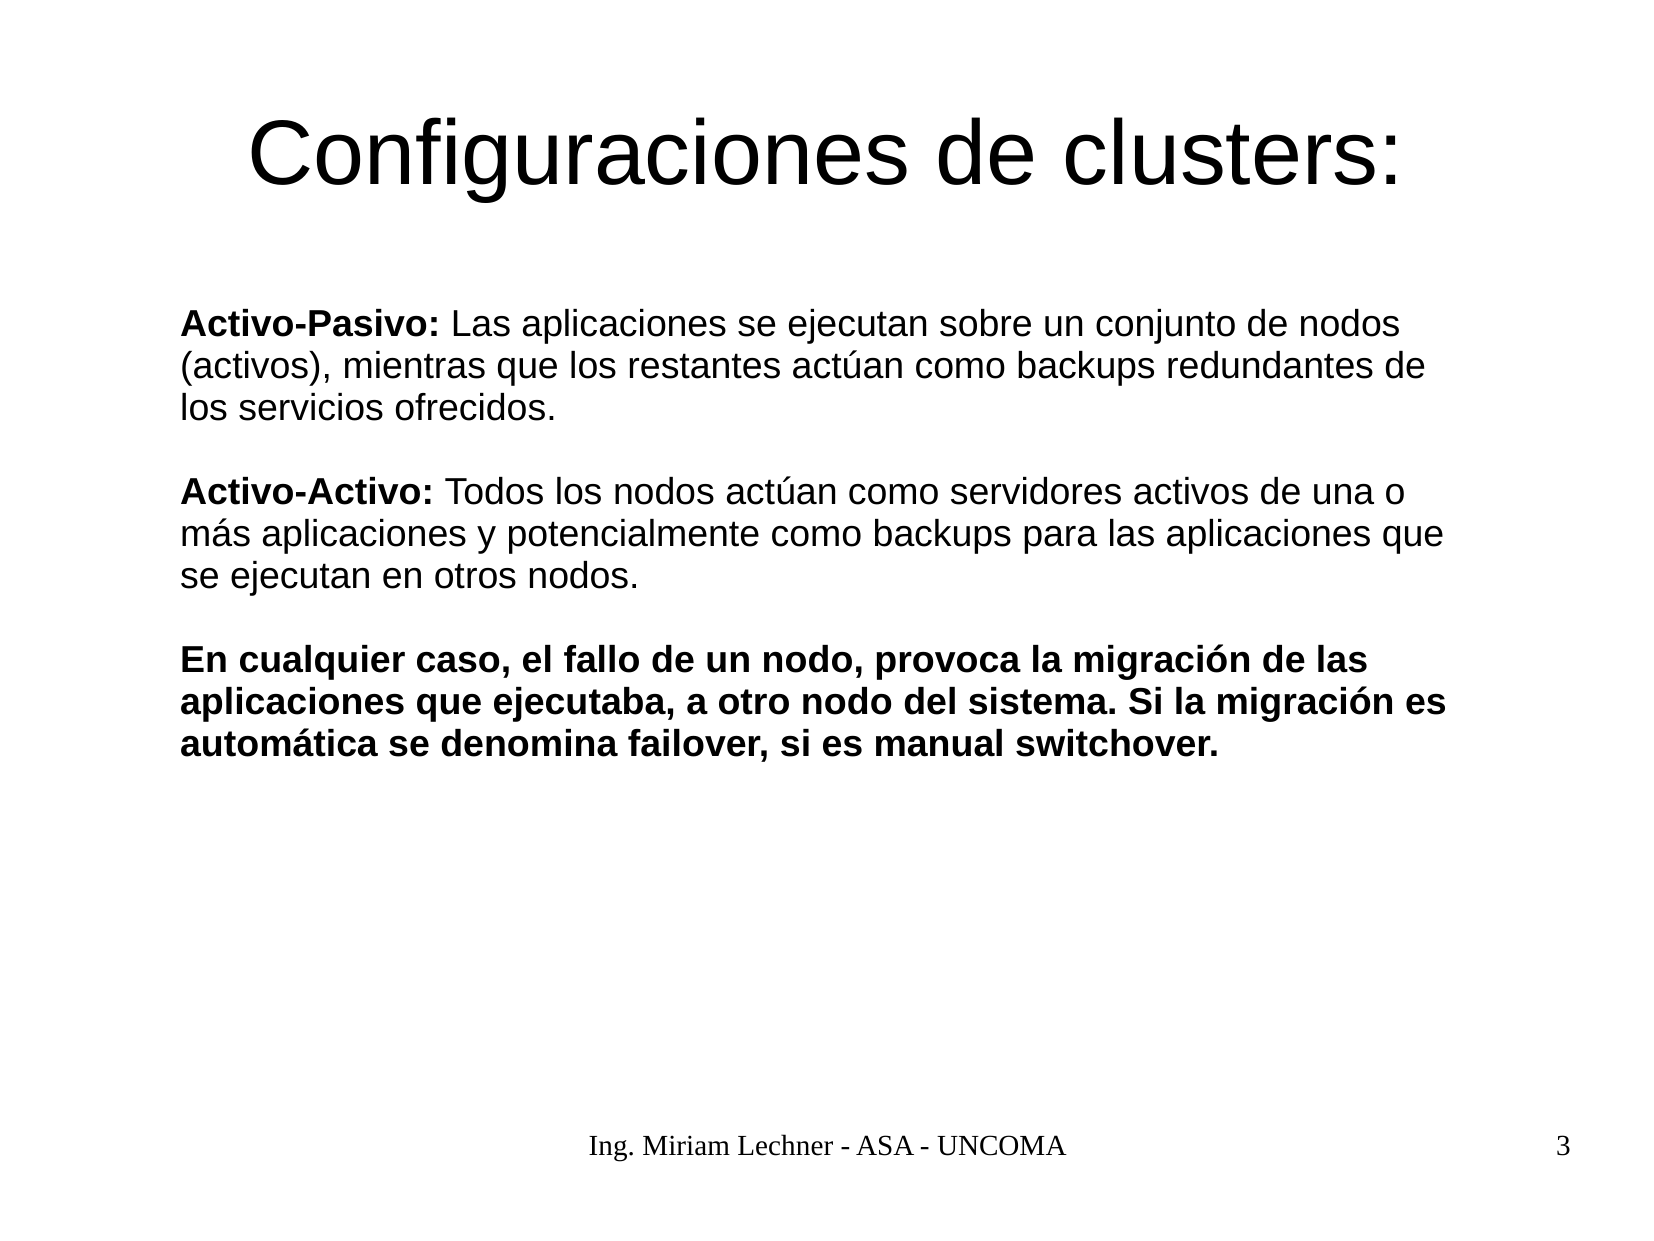

# Configuraciones de clusters:
Activo-Pasivo: Las aplicaciones se ejecutan sobre un conjunto de nodos (activos), mientras que los restantes actúan como backups redundantes de los servicios ofrecidos.
Activo-Activo: Todos los nodos actúan como servidores activos de una o más aplicaciones y potencialmente como backups para las aplicaciones que se ejecutan en otros nodos.
En cualquier caso, el fallo de un nodo, provoca la migración de las aplicaciones que ejecutaba, a otro nodo del sistema. Si la migración es automática se denomina failover, si es manual switchover.
Ing. Miriam Lechner - ASA - UNCOMA
3